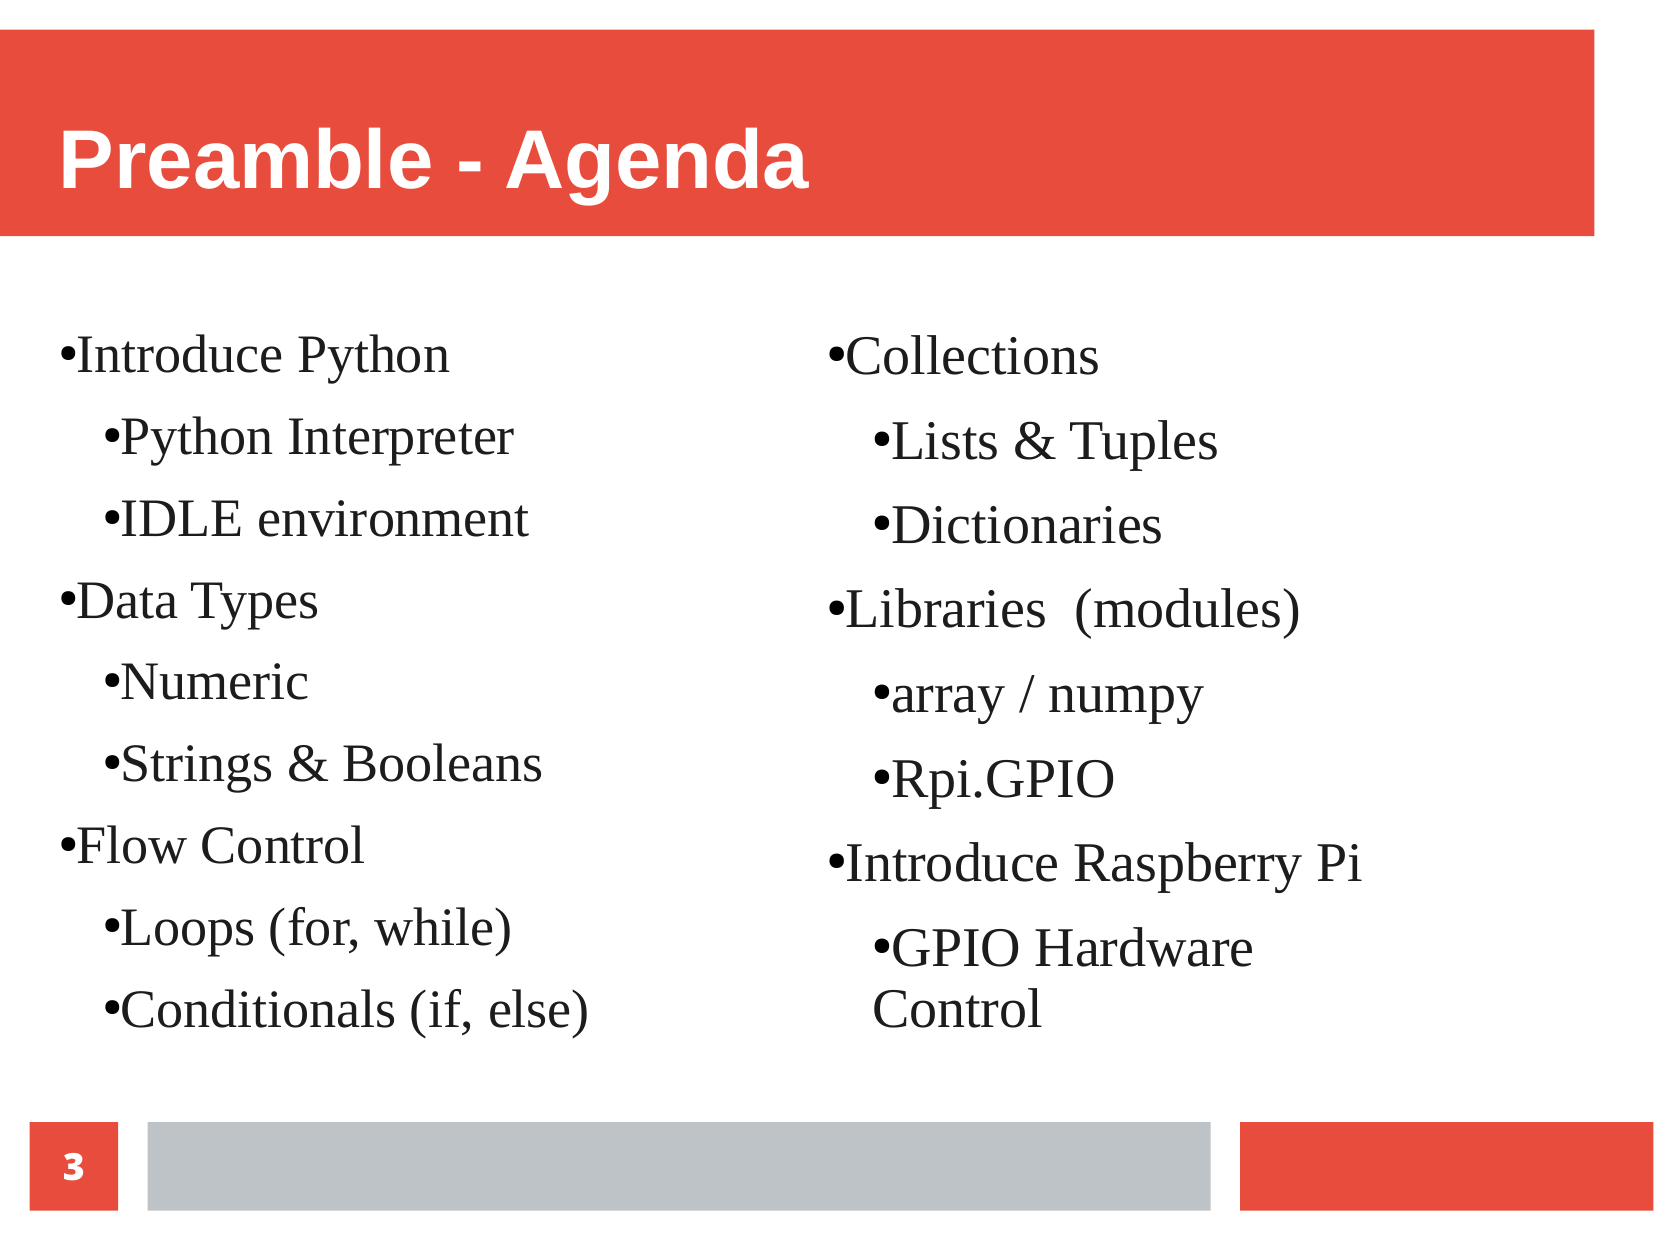

# Preamble - Agenda
Introduce Python
Python Interpreter
IDLE environment
Data Types
Numeric
Strings & Booleans
Flow Control
Loops (for, while)
Conditionals (if, else)
Collections
Lists & Tuples
Dictionaries
Libraries (modules)
array / numpy
Rpi.GPIO
Introduce Raspberry Pi
GPIO Hardware Control
3